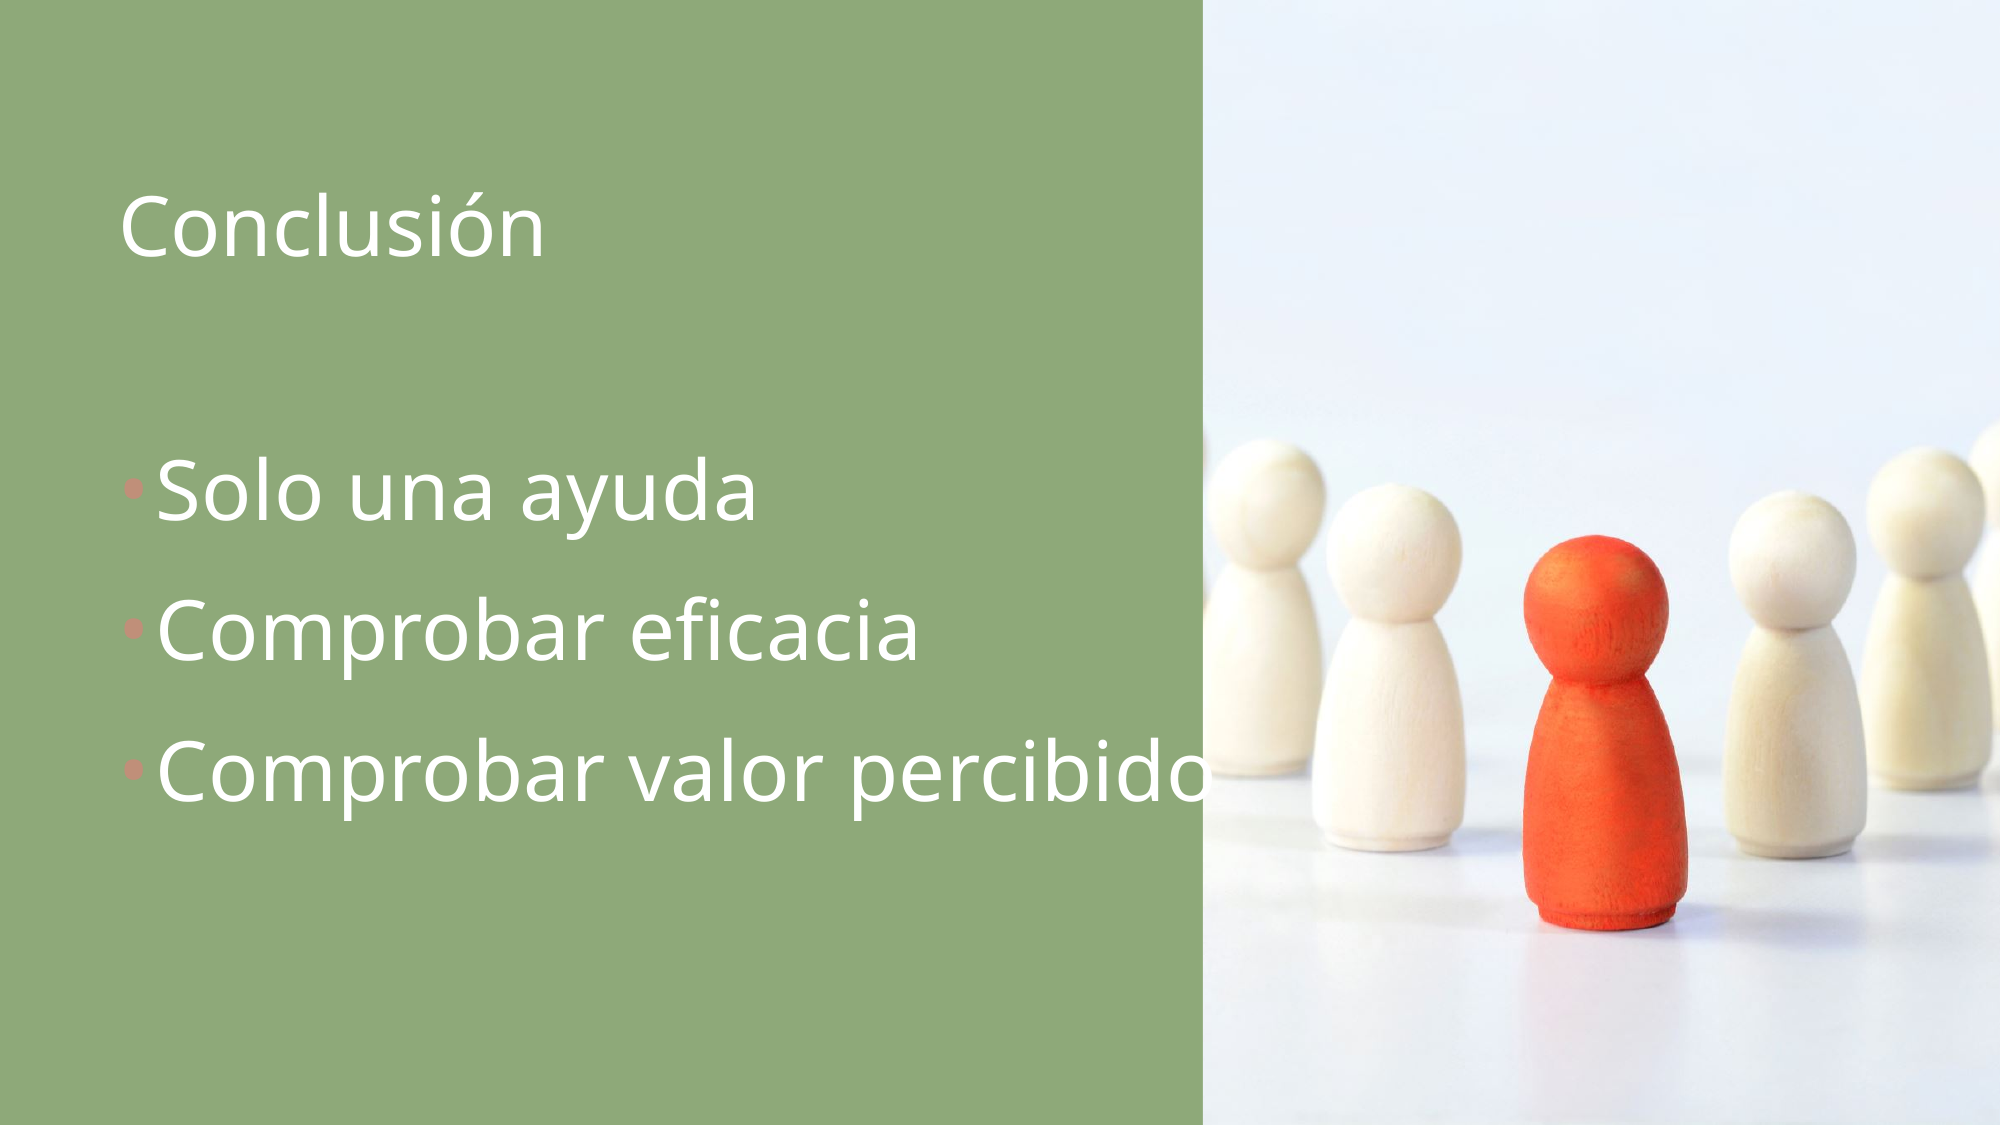

# Conclusión
Solo una ayuda
Comprobar eficacia
Comprobar valor percibido